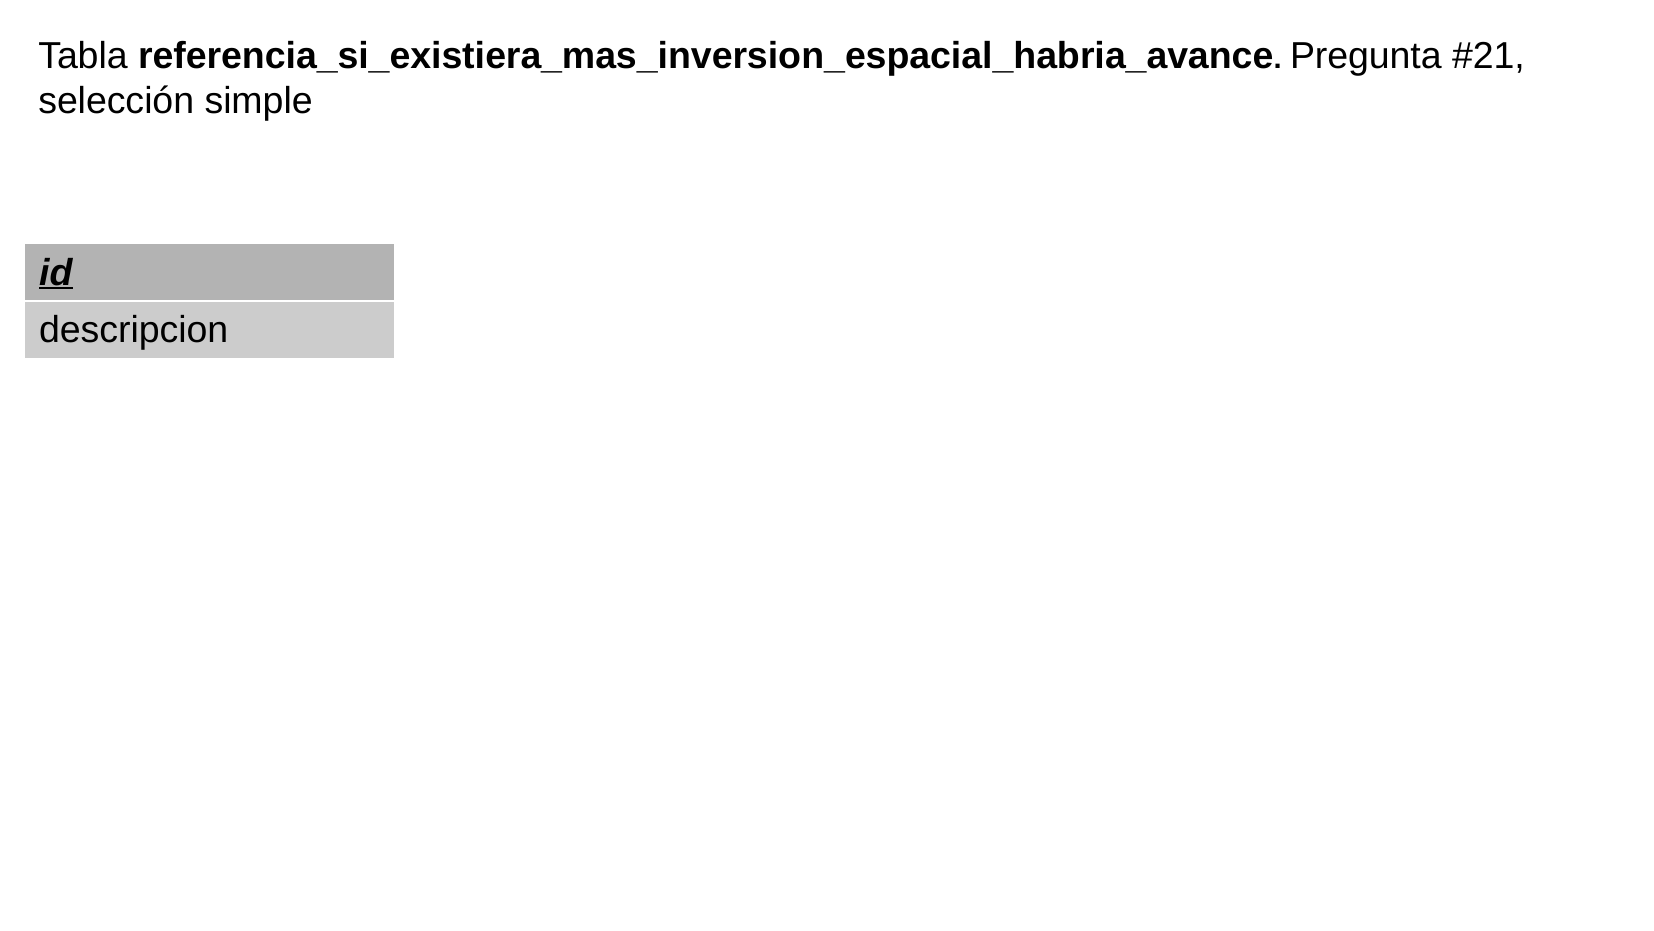

Tabla referencia_si_existiera_mas_inversion_espacial_habria_avance. Pregunta #21, selección simple
| id |
| --- |
| descripcion |